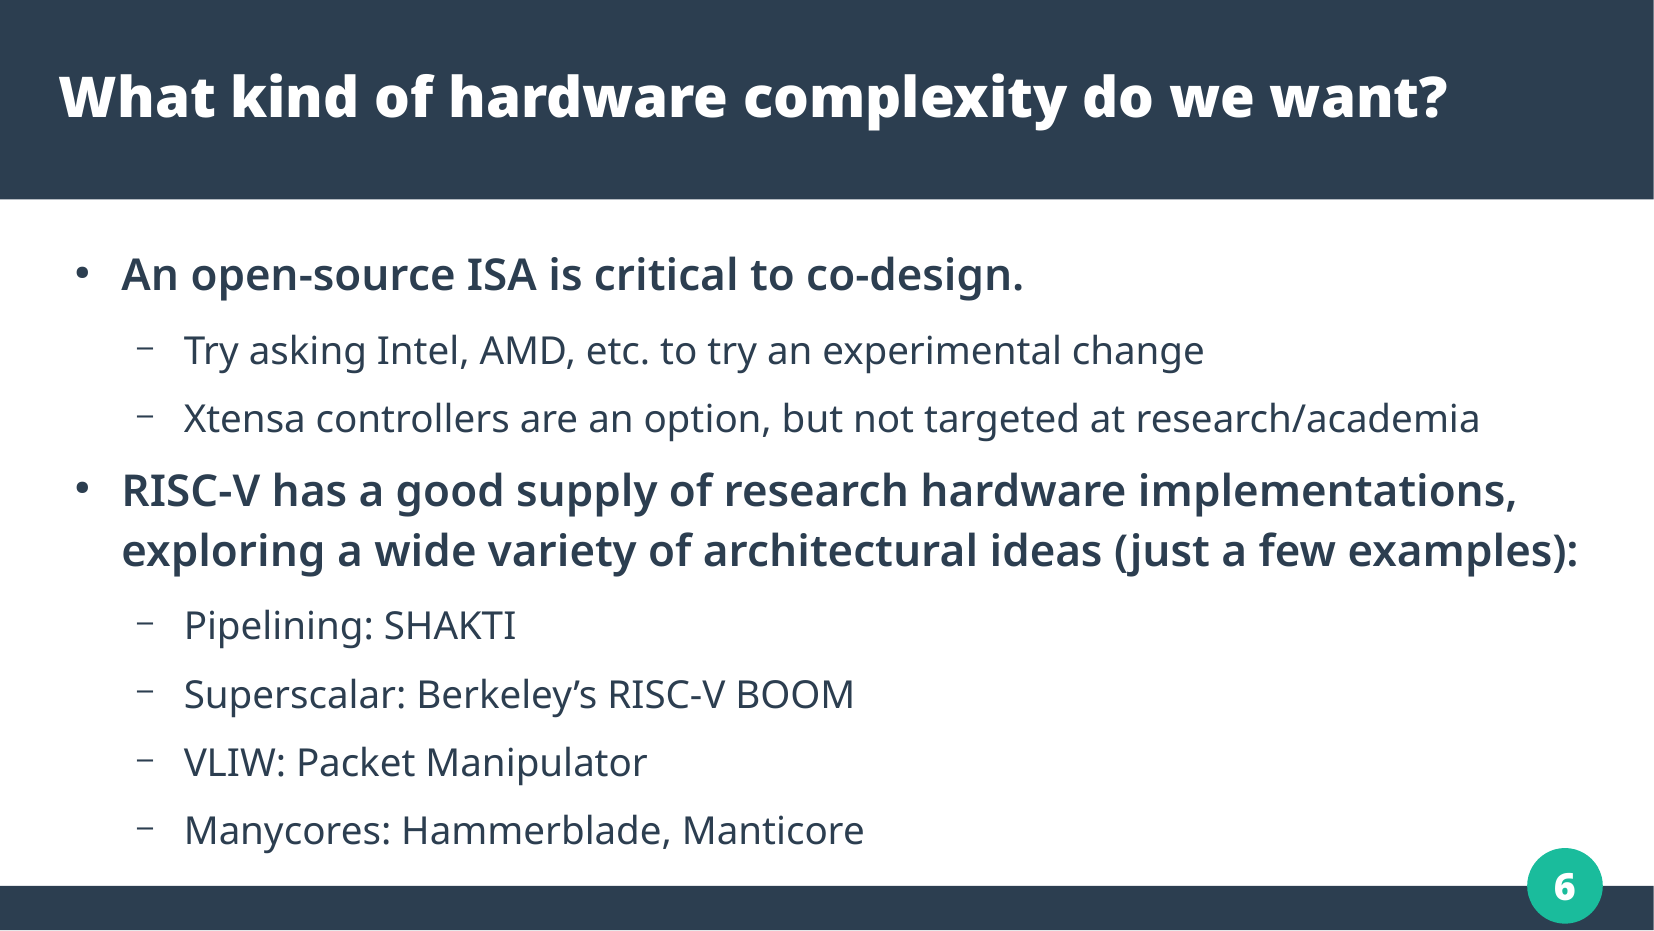

# What kind of hardware complexity do we want?
An open-source ISA is critical to co-design.
Try asking Intel, AMD, etc. to try an experimental change
Xtensa controllers are an option, but not targeted at research/academia
RISC-V has a good supply of research hardware implementations, exploring a wide variety of architectural ideas (just a few examples):
Pipelining: SHAKTI
Superscalar: Berkeley’s RISC-V BOOM
VLIW: Packet Manipulator
Manycores: Hammerblade, Manticore